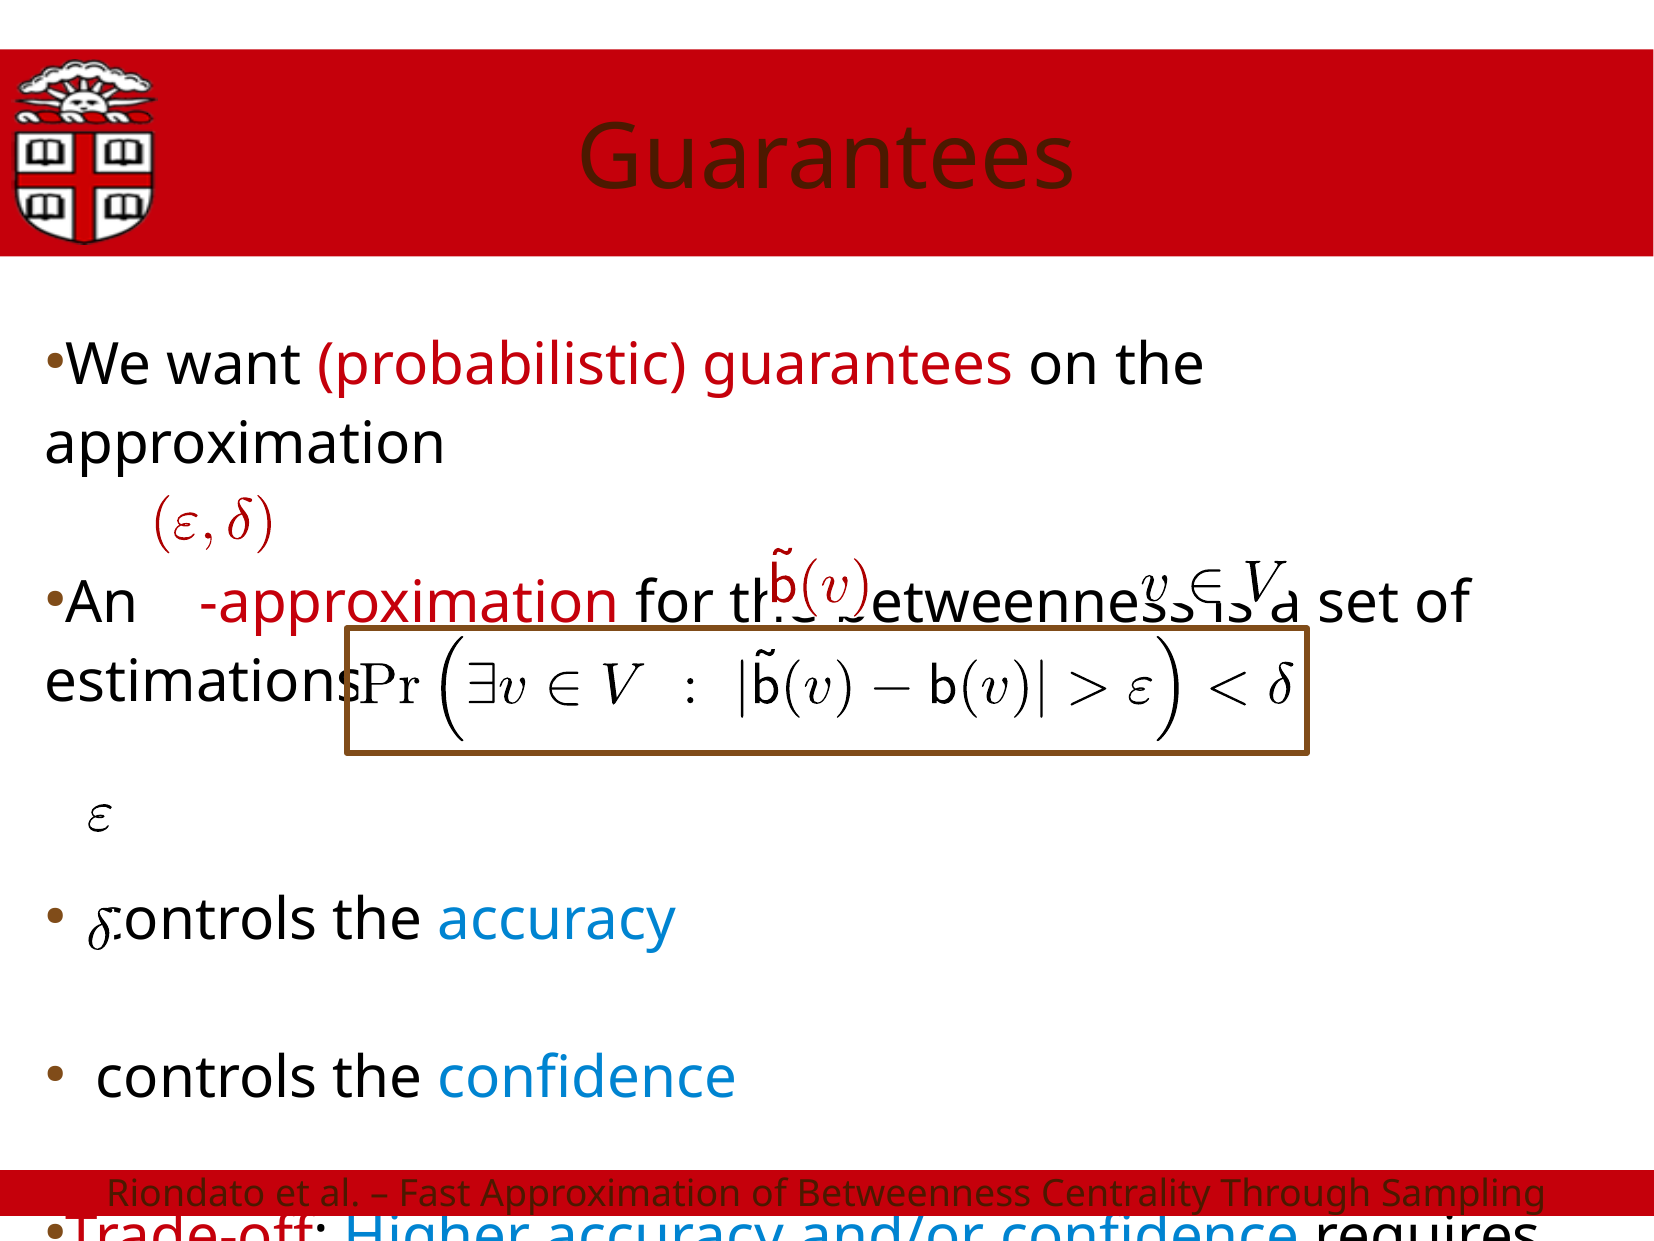

# Guarantees
We want (probabilistic) guarantees on the approximation
An -approximation for the betweenness is a set of estimations for all such that
 controls the accuracy
 controls the confidence
Trade-off: Higher accuracy and/or confidence requires more samples!
Riondato et al. – Fast Approximation of Betweenness Centrality Through Sampling